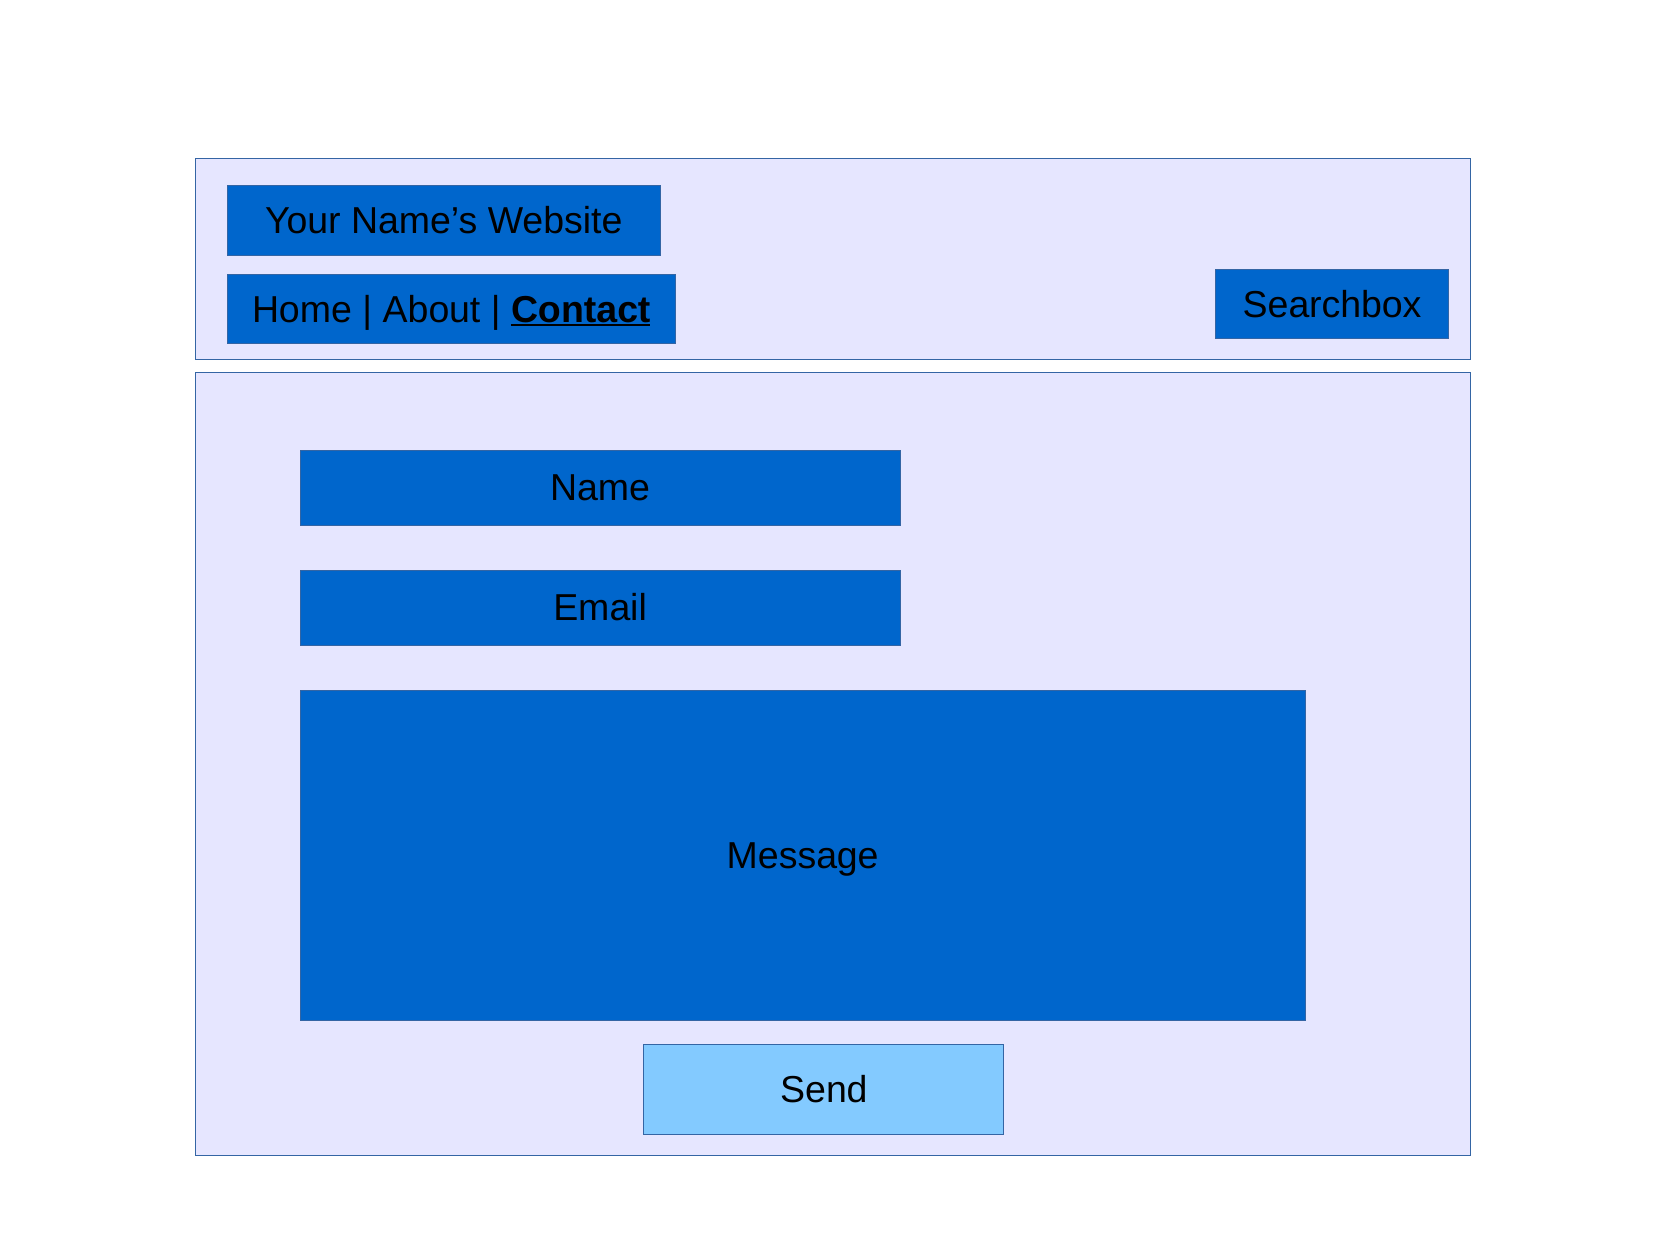

Your Name’s Website
Searchbox
Home | About | Contact
Name
Email
Message
Send